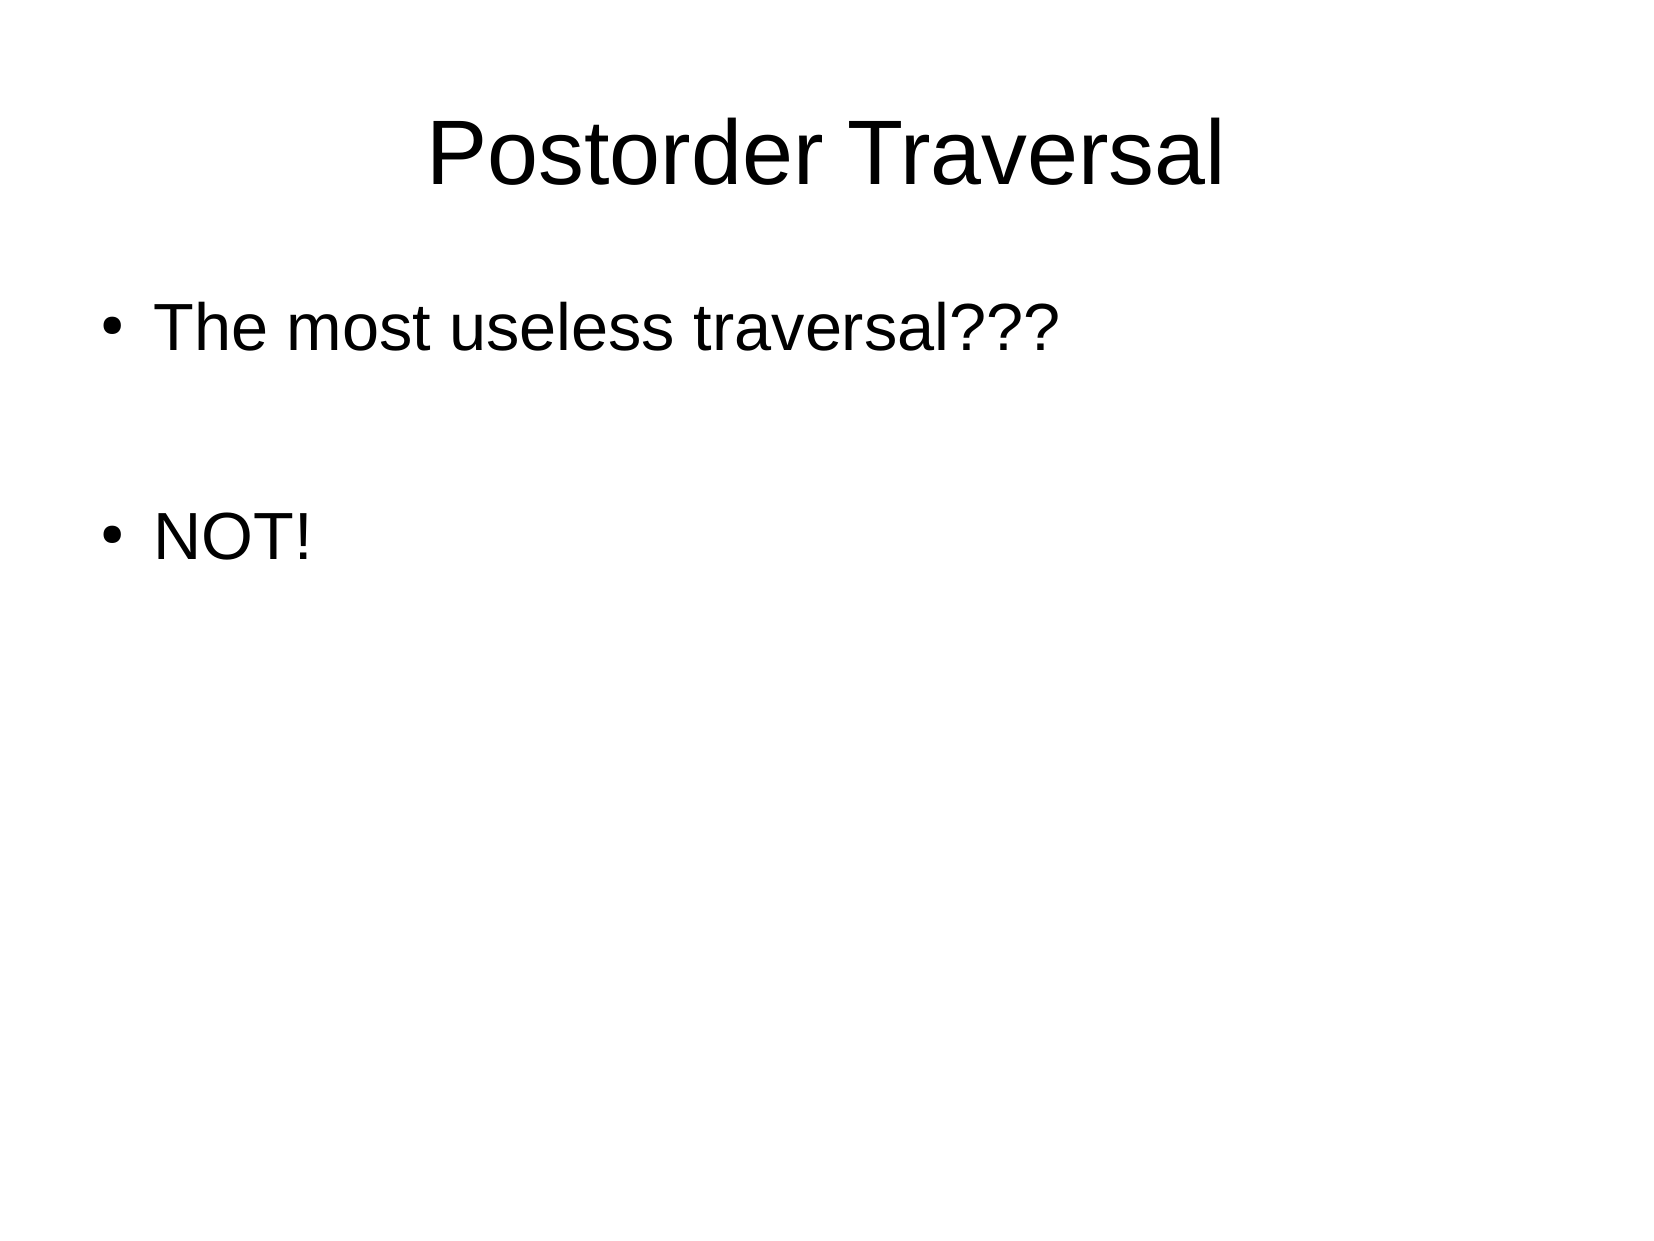

# Postorder Traversal
The most useless traversal???
NOT!